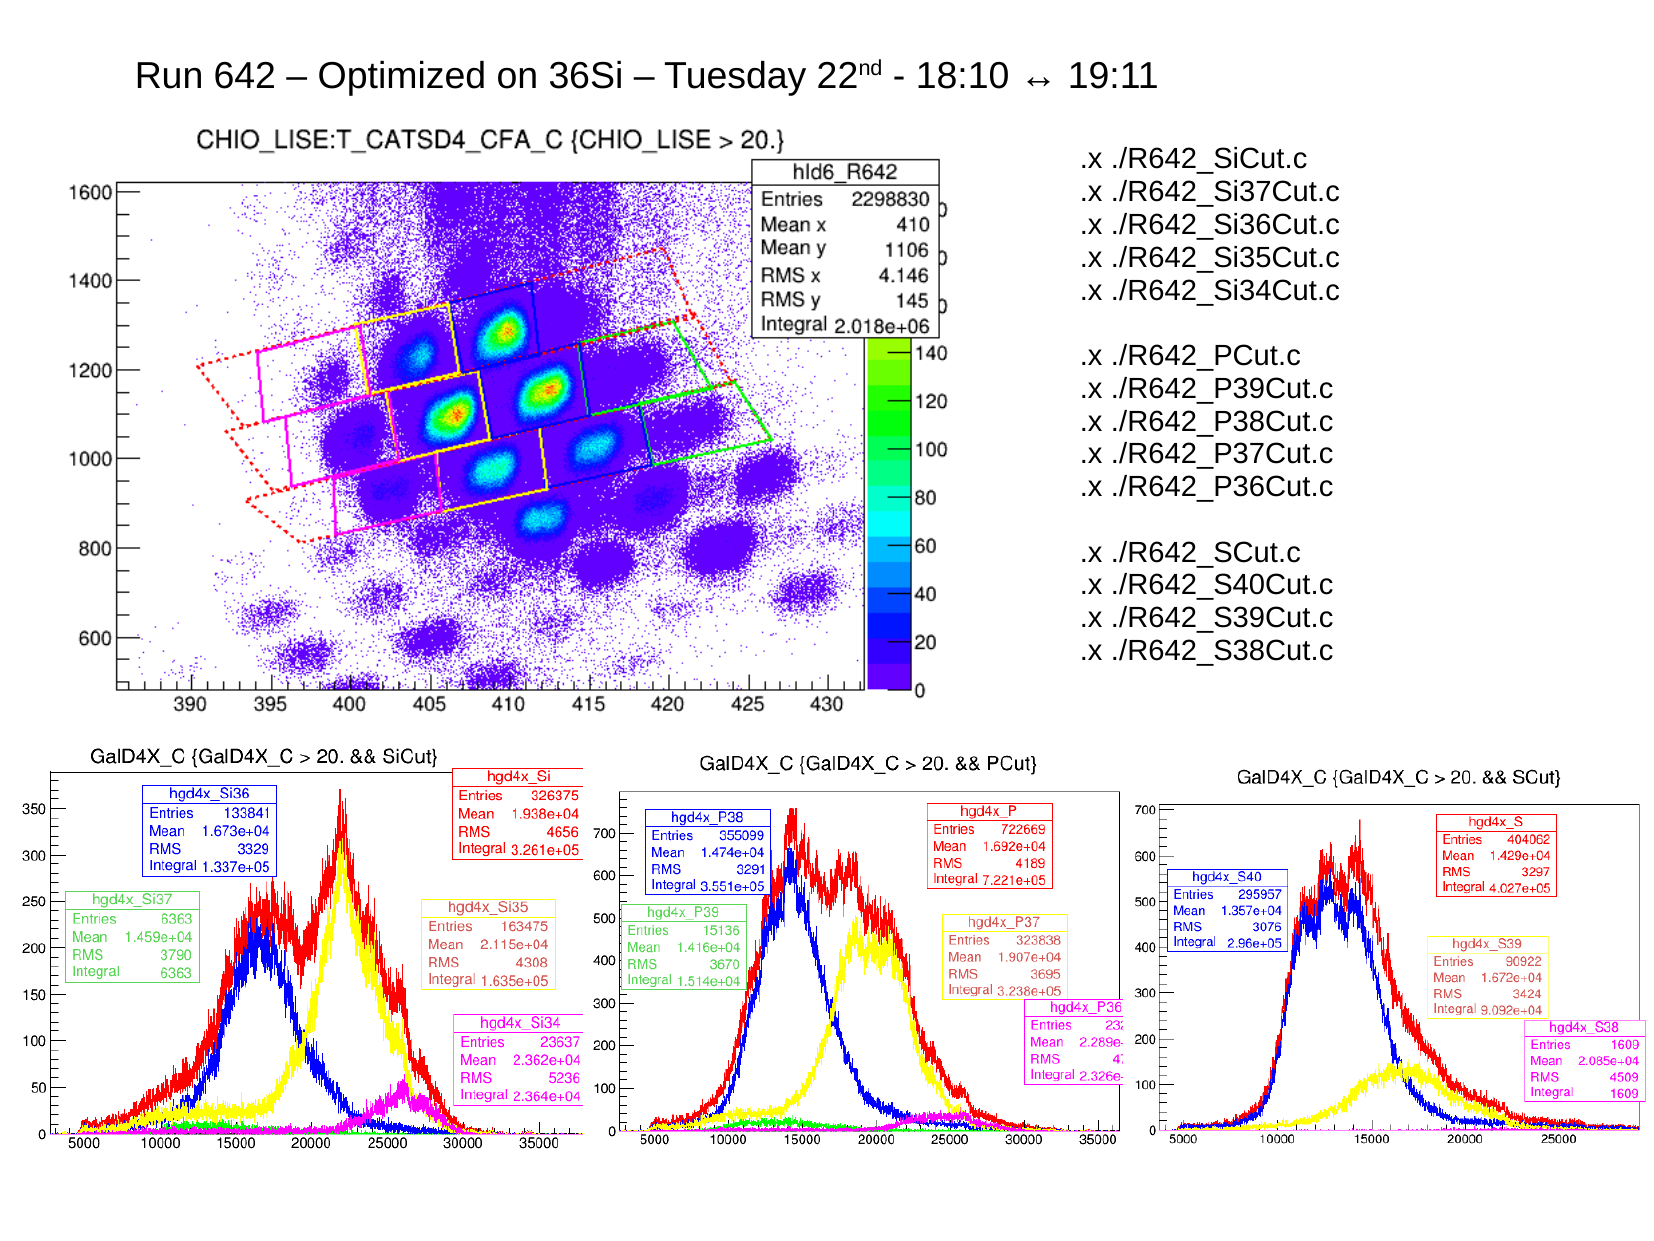

Run 642 – Optimized on 36Si – Tuesday 22nd - 18:10 ↔ 19:11
.x ./R642_SiCut.c
.x ./R642_Si37Cut.c
.x ./R642_Si36Cut.c
.x ./R642_Si35Cut.c
.x ./R642_Si34Cut.c
.x ./R642_PCut.c
.x ./R642_P39Cut.c
.x ./R642_P38Cut.c
.x ./R642_P37Cut.c
.x ./R642_P36Cut.c
.x ./R642_SCut.c
.x ./R642_S40Cut.c
.x ./R642_S39Cut.c
.x ./R642_S38Cut.c